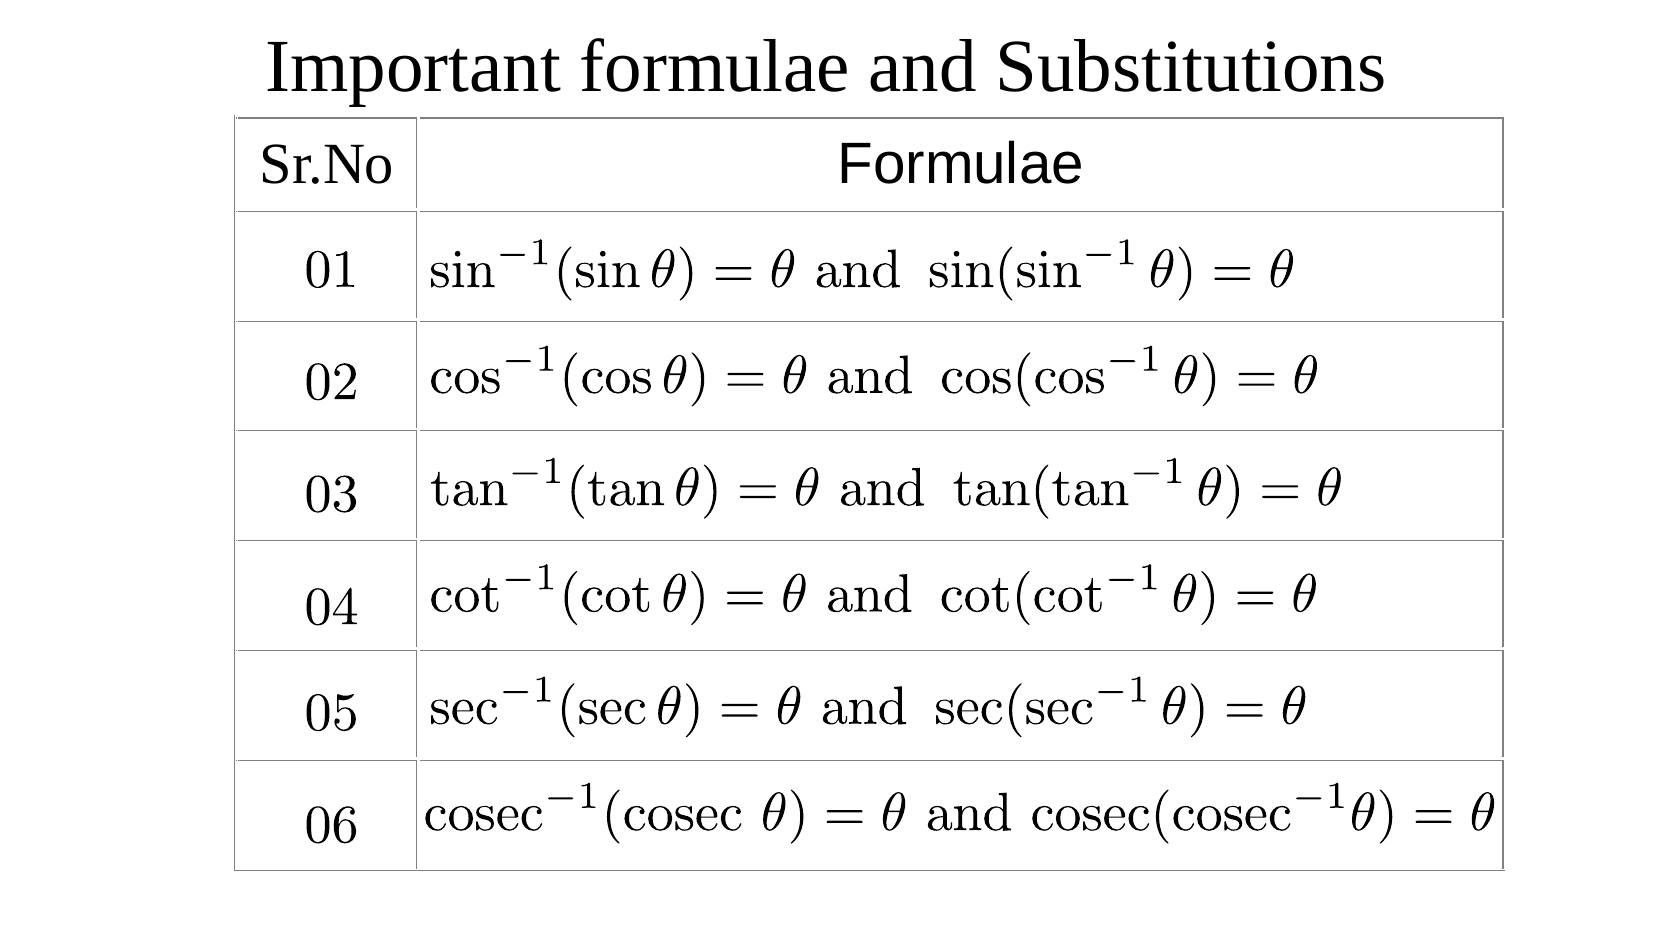

# Important formulae and Substitutions
| Sr.No | Formulae |
| --- | --- |
| | |
| | |
| | |
| | |
| | |
| | |